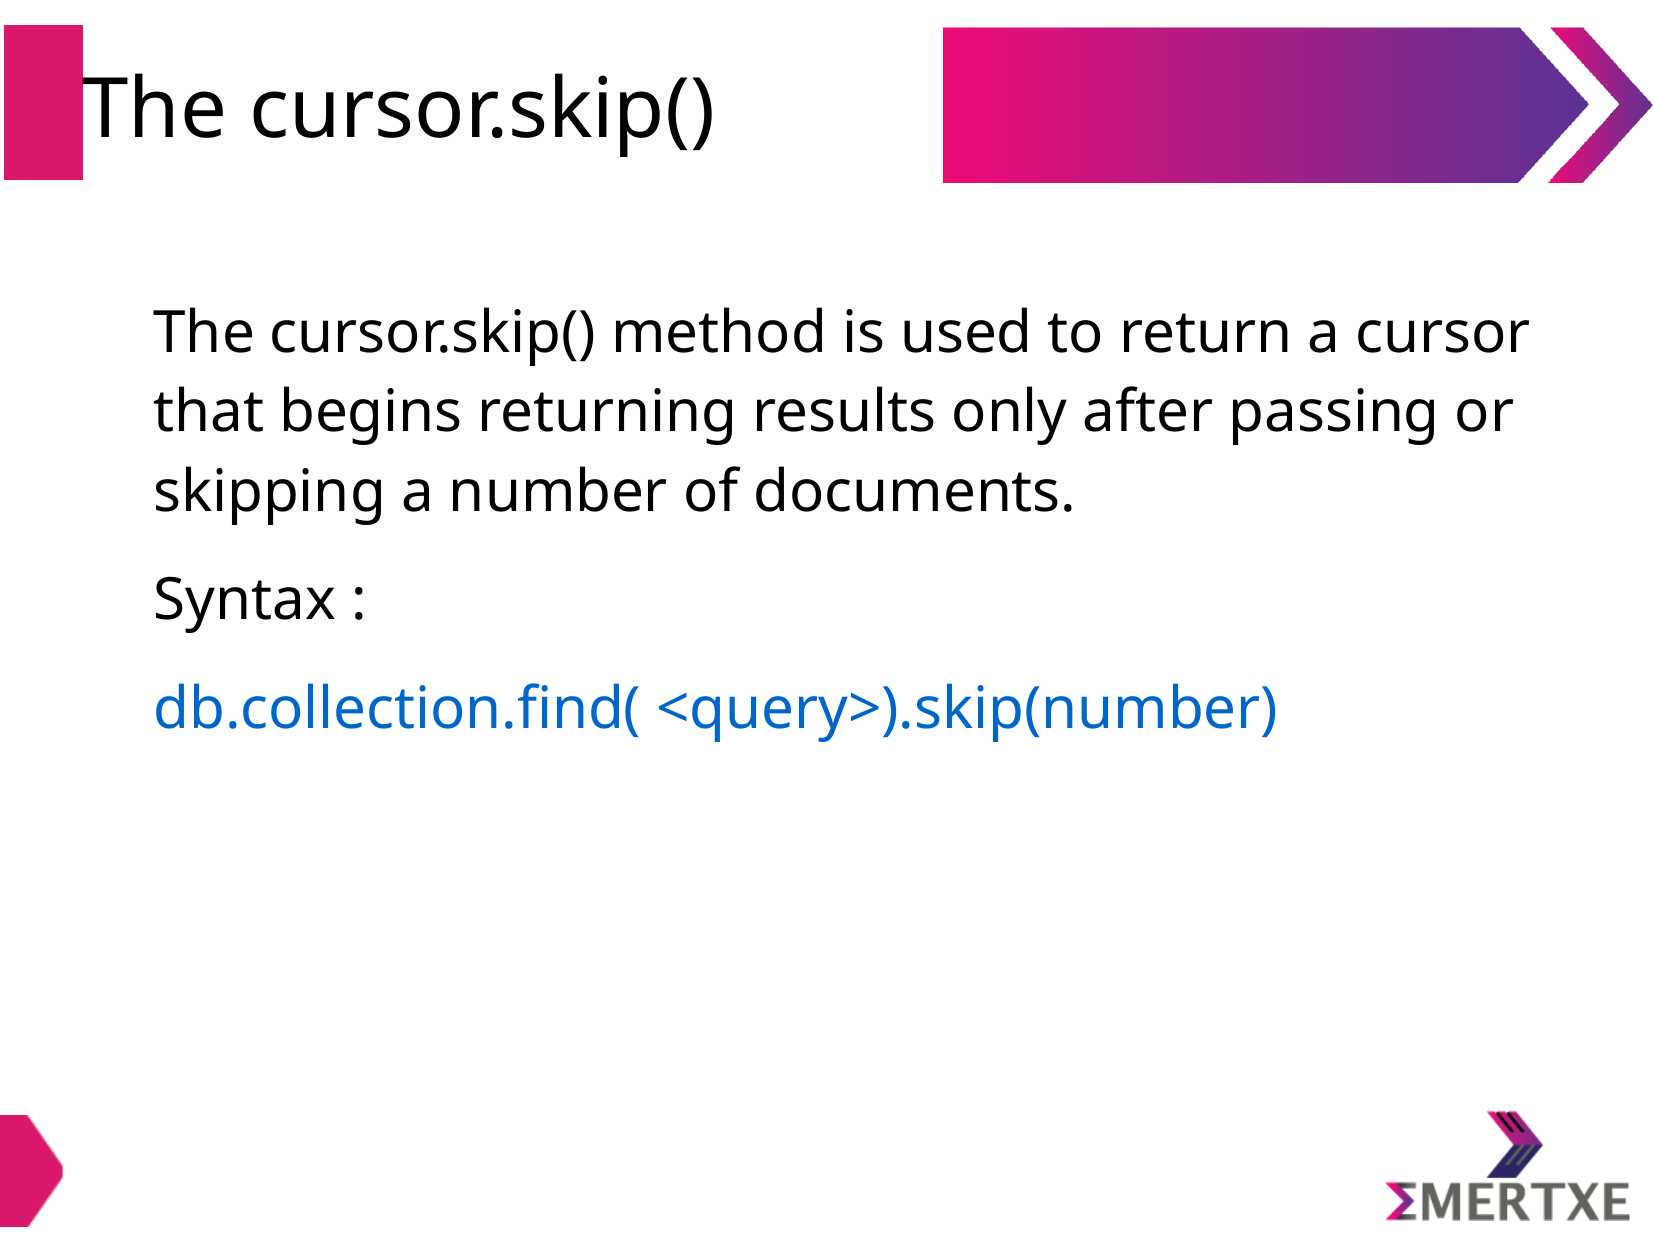

# The cursor.skip()
The cursor.skip() method is used to return a cursor that begins returning results only after passing or skipping a number of documents.
Syntax :
db.collection.find( <query>).skip(number)